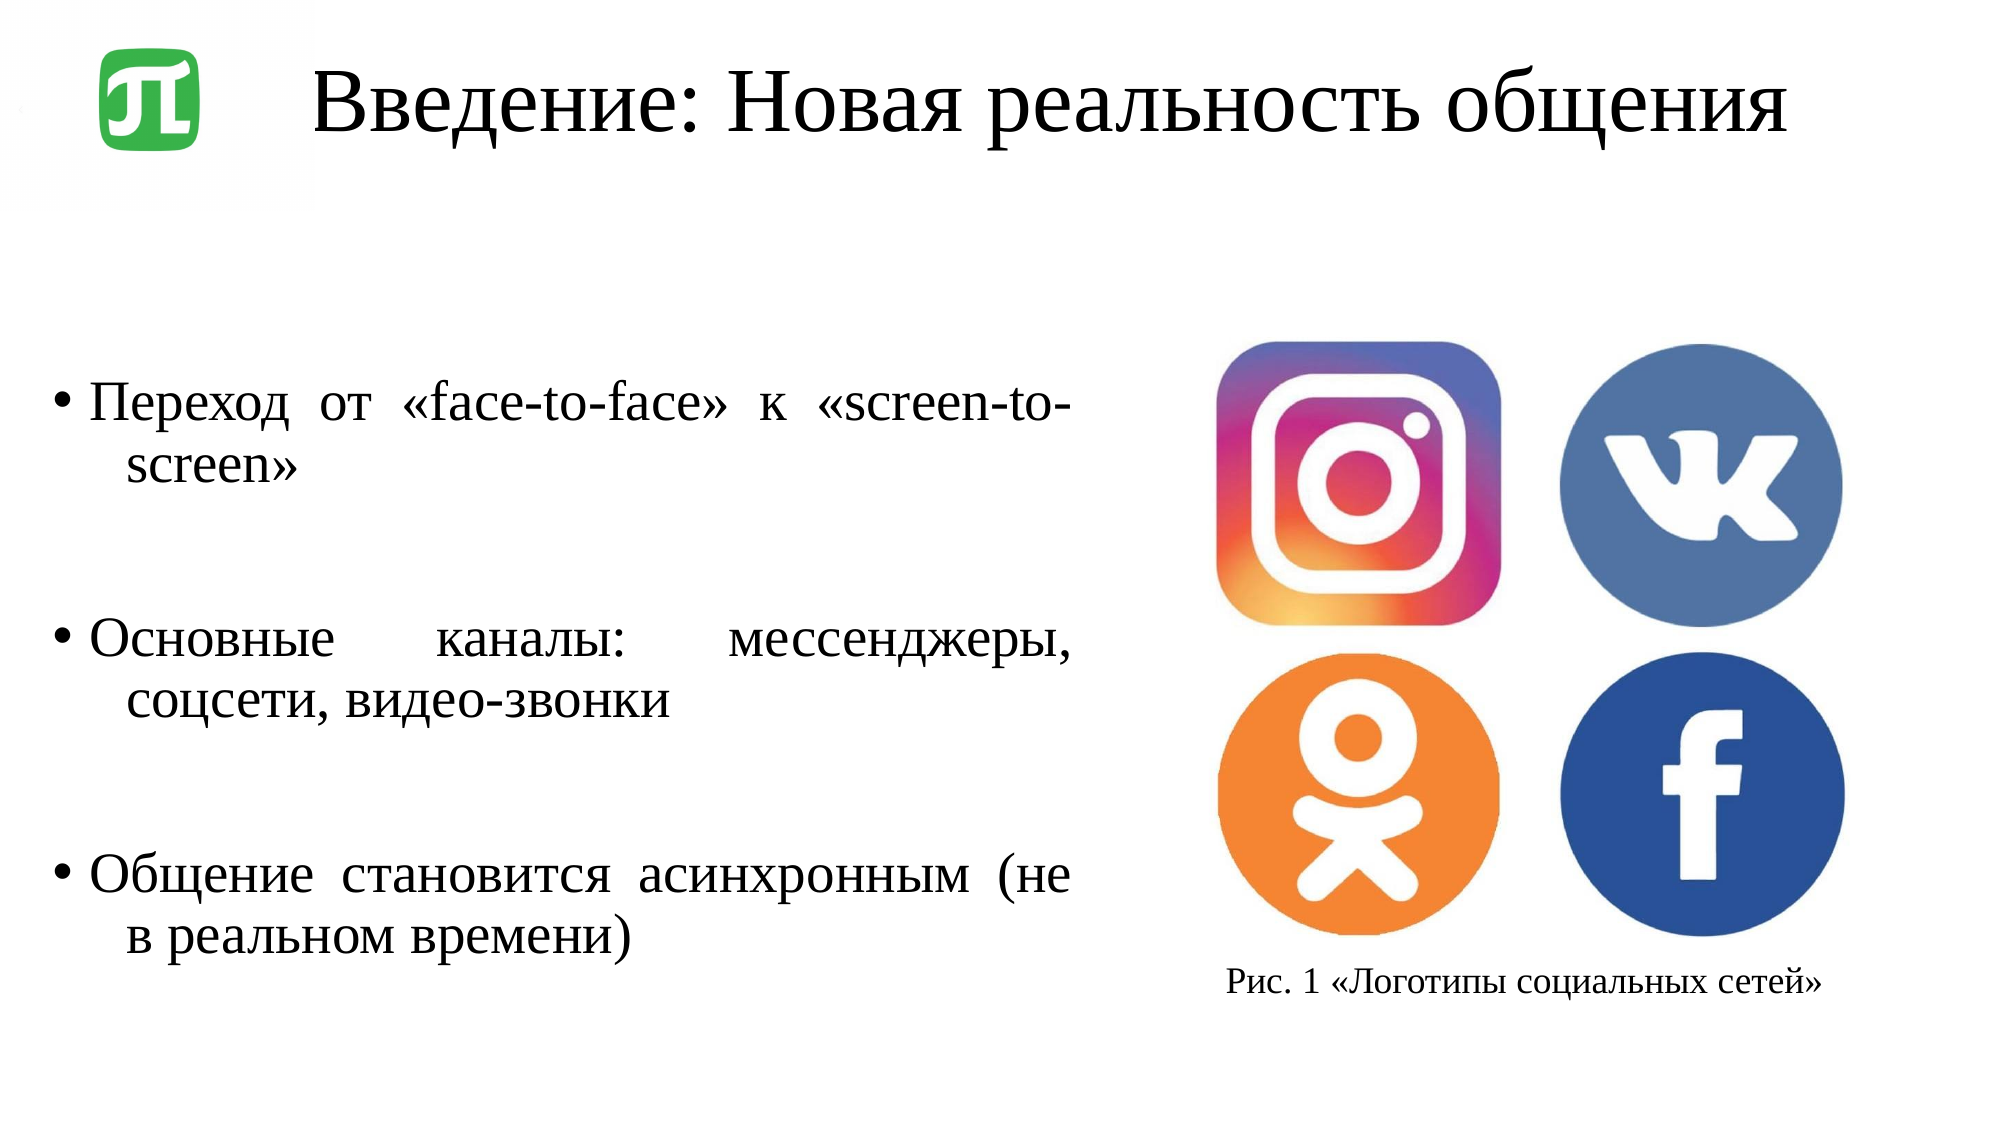

# Введение: Новая реальность общения
Переход от «face-to-face» к «screen-to-screen»
Основные каналы: мессенджеры, соцсети, видео-звонки
Общение становится асинхронным (не в реальном времени)
 Рис. 1 «Логотипы социальных сетей»